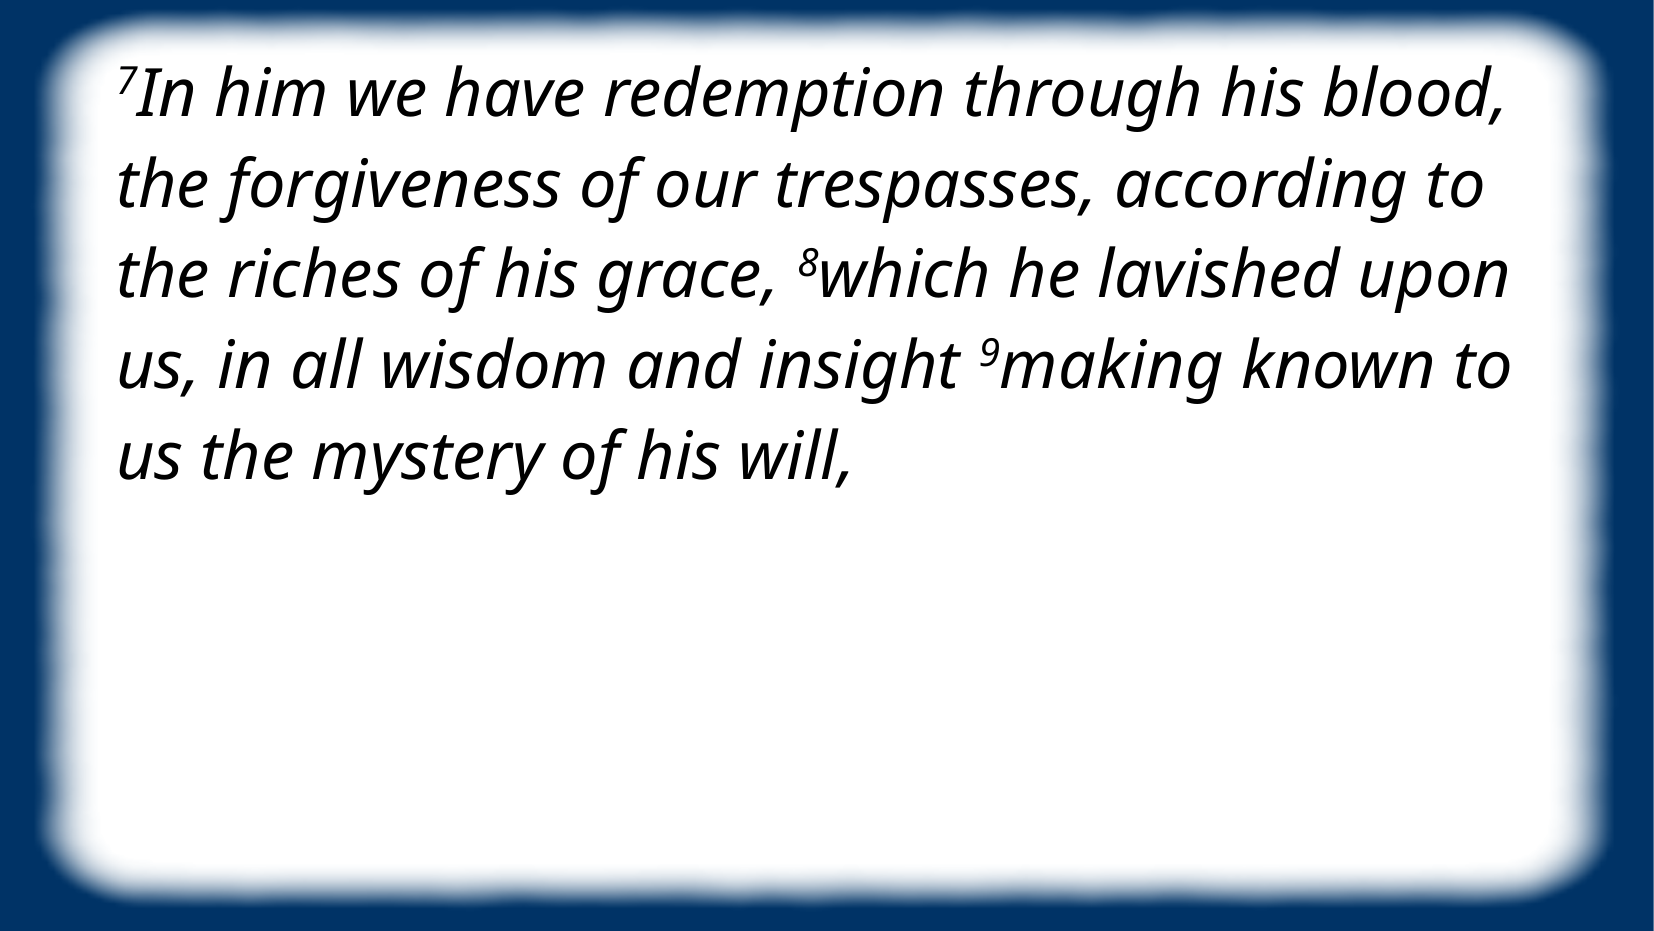

7In him we have redemption through his blood, the forgiveness of our trespasses, according to the riches of his grace, 8which he lavished upon us, in all wisdom and insight 9making known to us the mystery of his will,